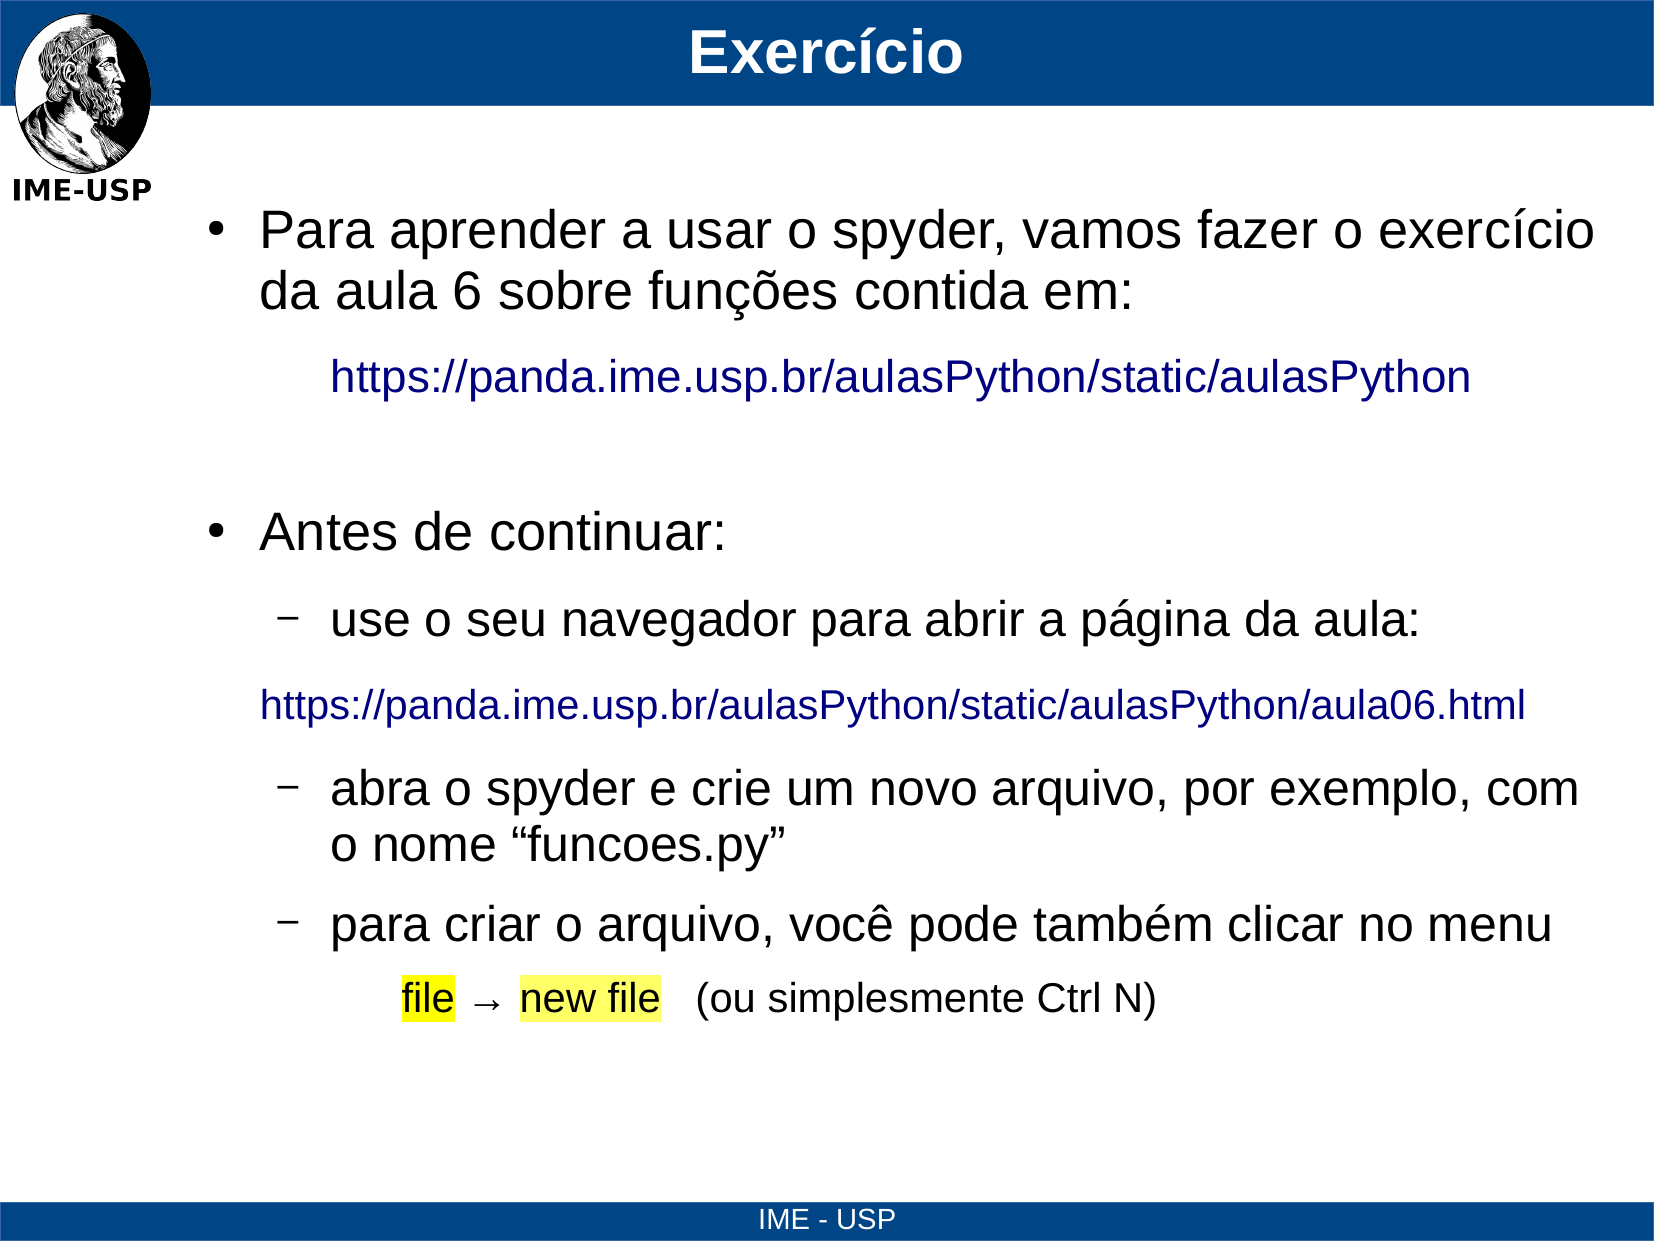

# Exercício
Para aprender a usar o spyder, vamos fazer o exercício da aula 6 sobre funções contida em:
https://panda.ime.usp.br/aulasPython/static/aulasPython
Antes de continuar:
use o seu navegador para abrir a página da aula:
https://panda.ime.usp.br/aulasPython/static/aulasPython/aula06.html
abra o spyder e crie um novo arquivo, por exemplo, com o nome “funcoes.py”
para criar o arquivo, você pode também clicar no menu
file → new file (ou simplesmente Ctrl N)